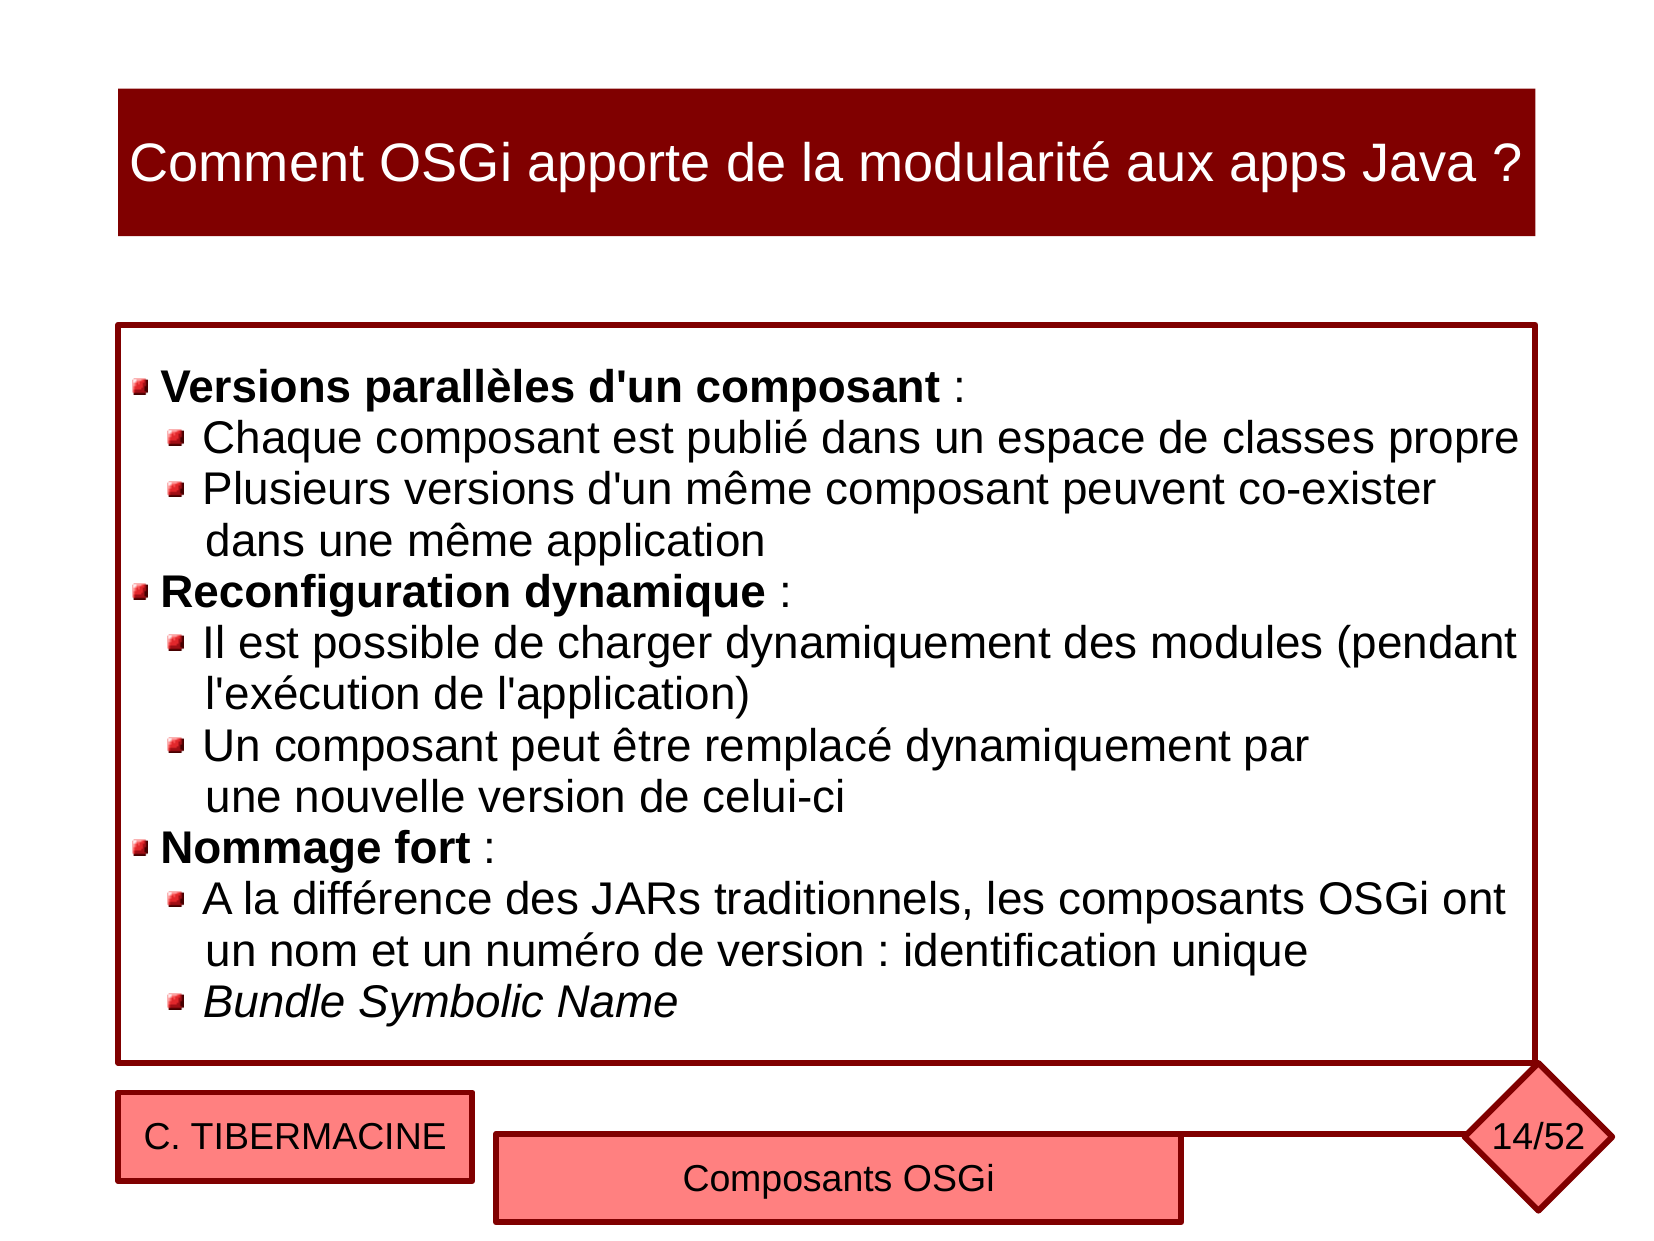

Comment OSGi apporte de la modularité aux apps Java ?
 Versions parallèles d'un composant :
Chaque composant est publié dans un espace de classes propre
Plusieurs versions d'un même composant peuvent co-exister
	dans une même application
 Reconfiguration dynamique :
Il est possible de charger dynamiquement des modules (pendant
	l'exécution de l'application)
Un composant peut être remplacé dynamiquement par
	une nouvelle version de celui-ci
 Nommage fort :
A la différence des JARs traditionnels, les composants OSGi ont
	un nom et un numéro de version : identification unique
Bundle Symbolic Name
C. TIBERMACINE
Composants OSGi